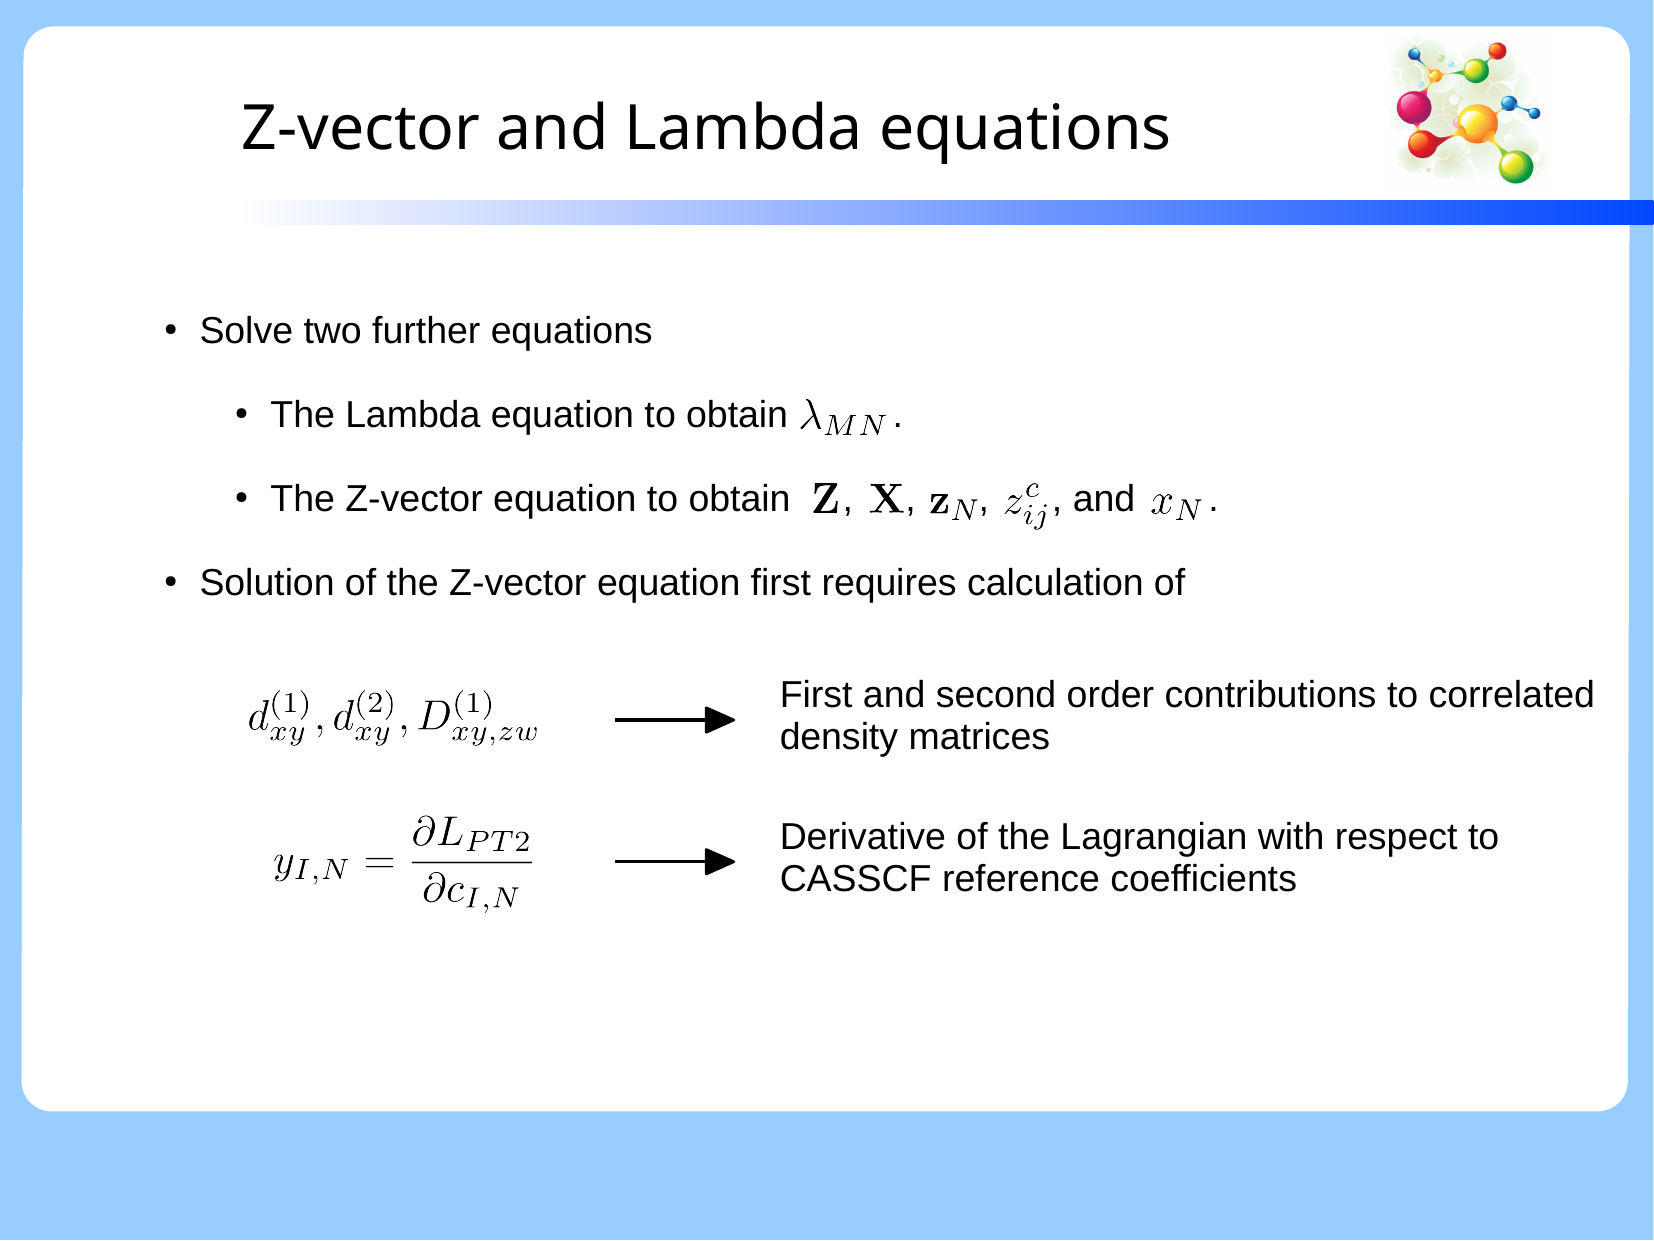

# Z-vector and Lambda equations
Solve two further equations
The Lambda equation to obtain .
The Z-vector equation to obtain , , , , and .
Solution of the Z-vector equation first requires calculation of
First and second order contributions to correlated density matrices
Derivative of the Lagrangian with respect to CASSCF reference coefficients